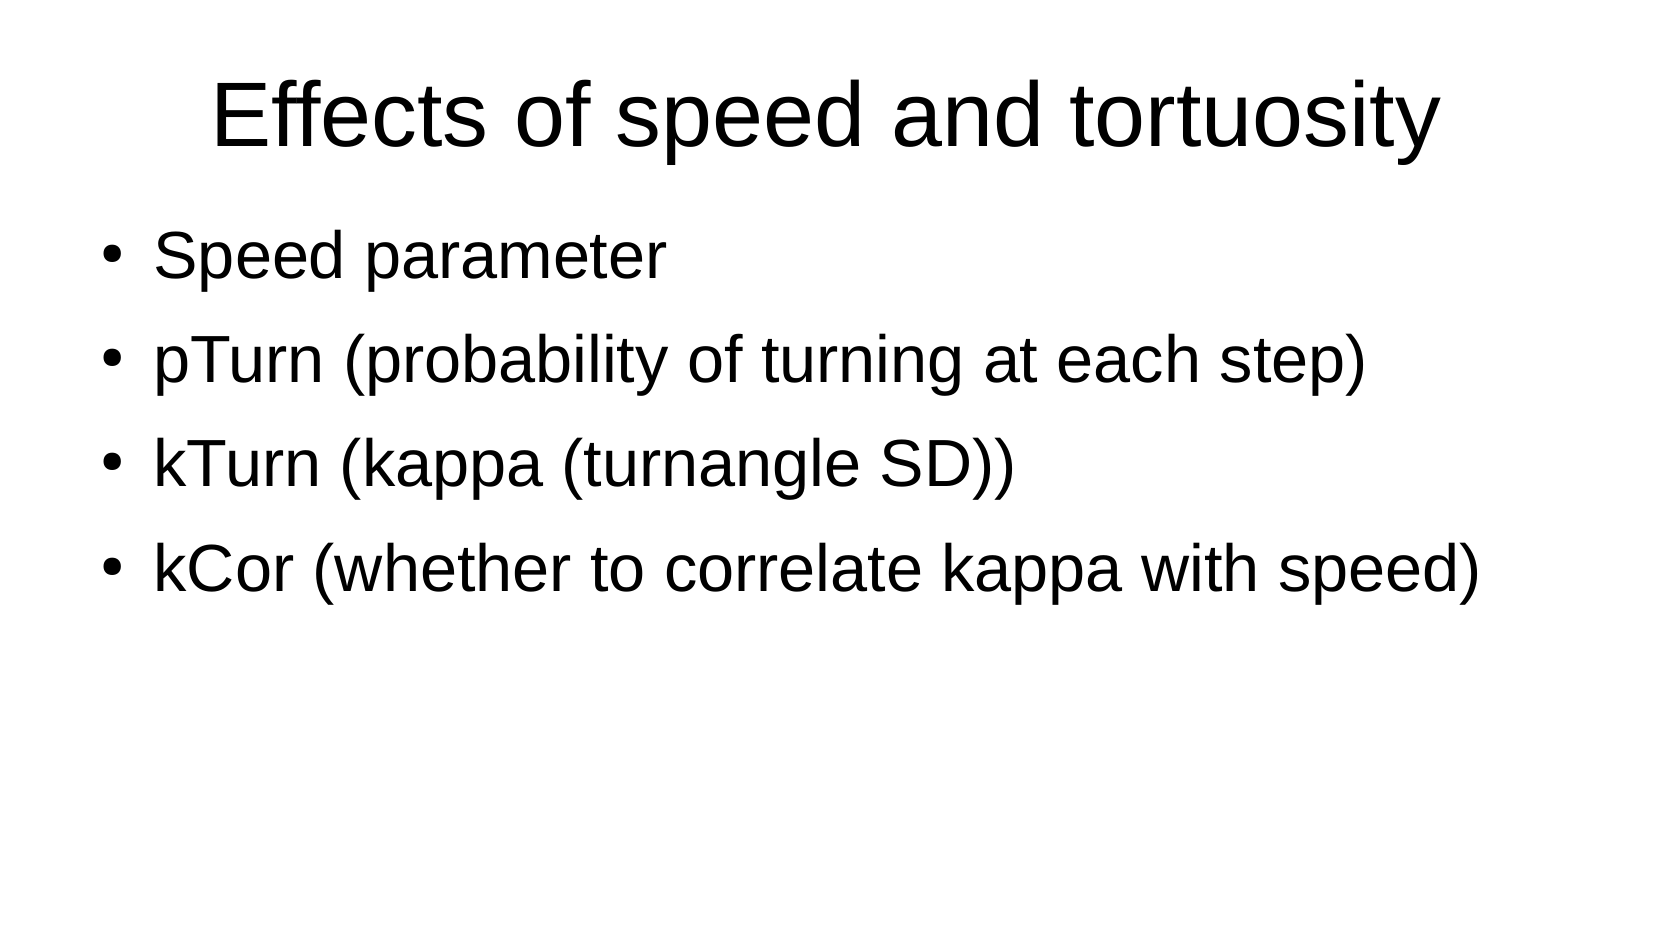

# Effects of speed and tortuosity
Speed parameter
pTurn (probability of turning at each step)
kTurn (kappa (turnangle SD))
kCor (whether to correlate kappa with speed)